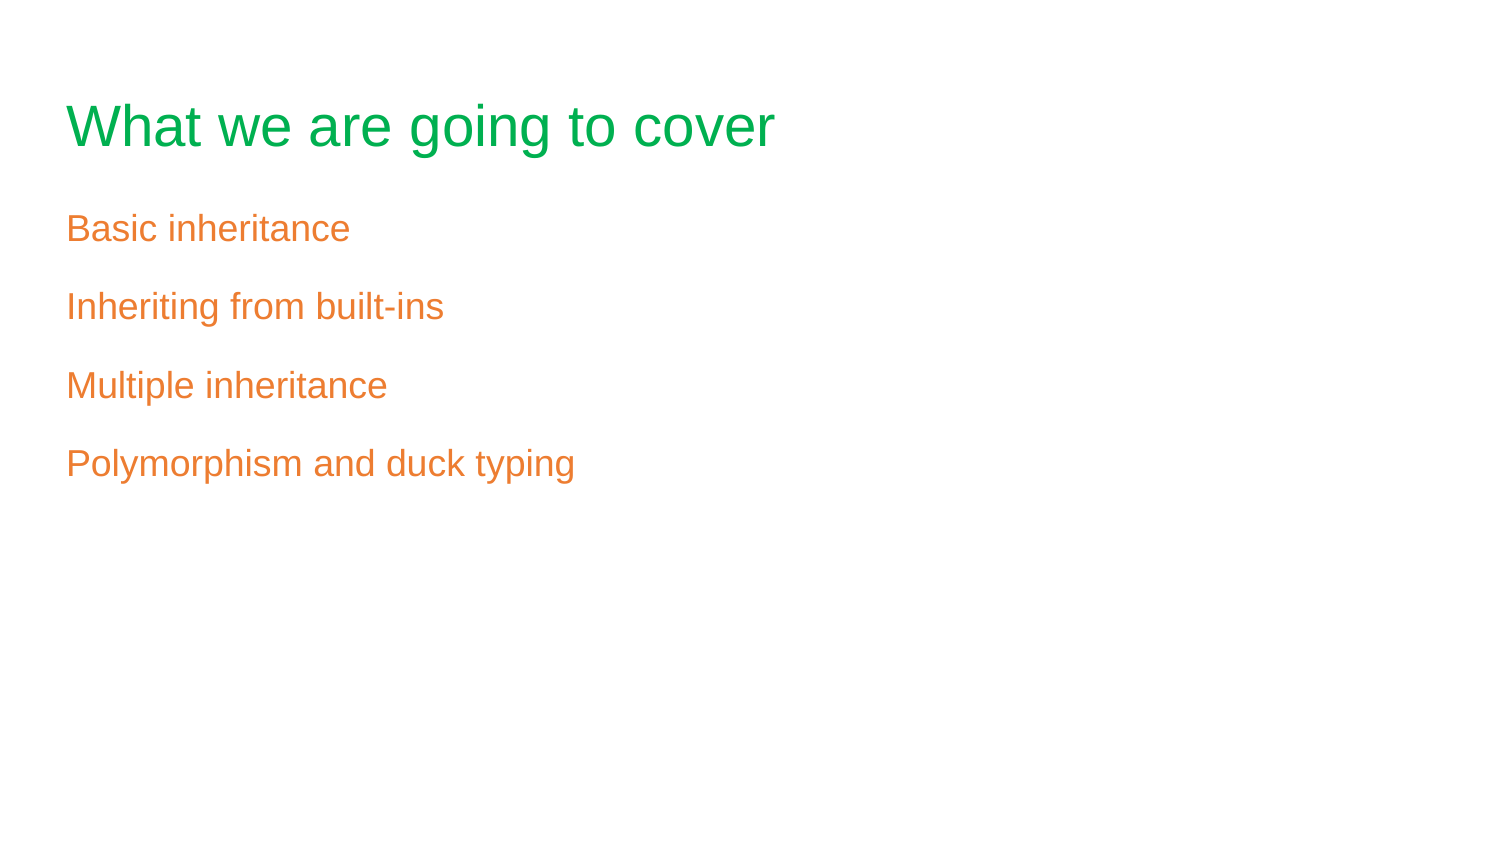

# What we are going to cover
Basic inheritance
Inheriting from built-ins
Multiple inheritance
Polymorphism and duck typing